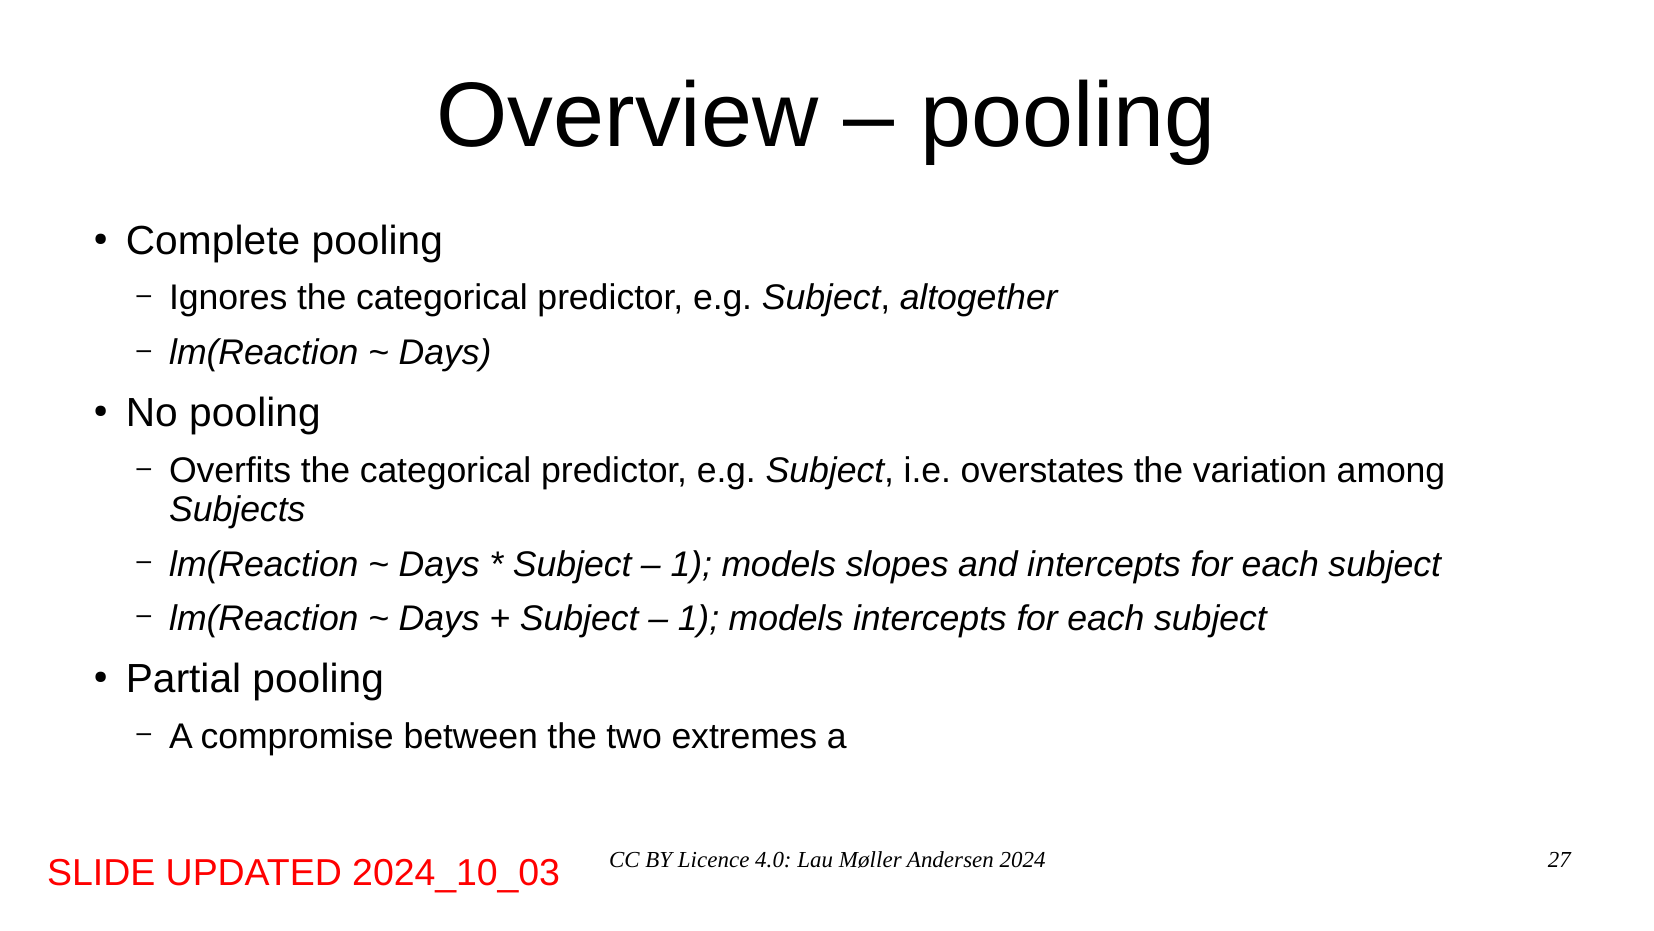

# Overview – pooling
Complete pooling
Ignores the categorical predictor, e.g. Subject, altogether
lm(Reaction ~ Days)
No pooling
Overfits the categorical predictor, e.g. Subject, i.e. overstates the variation among Subjects
lm(Reaction ~ Days * Subject – 1); models slopes and intercepts for each subject
lm(Reaction ~ Days + Subject – 1); models intercepts for each subject
Partial pooling
A compromise between the two extremes a
SLIDE UPDATED 2024_10_03
CC BY Licence 4.0: Lau Møller Andersen 2024
27